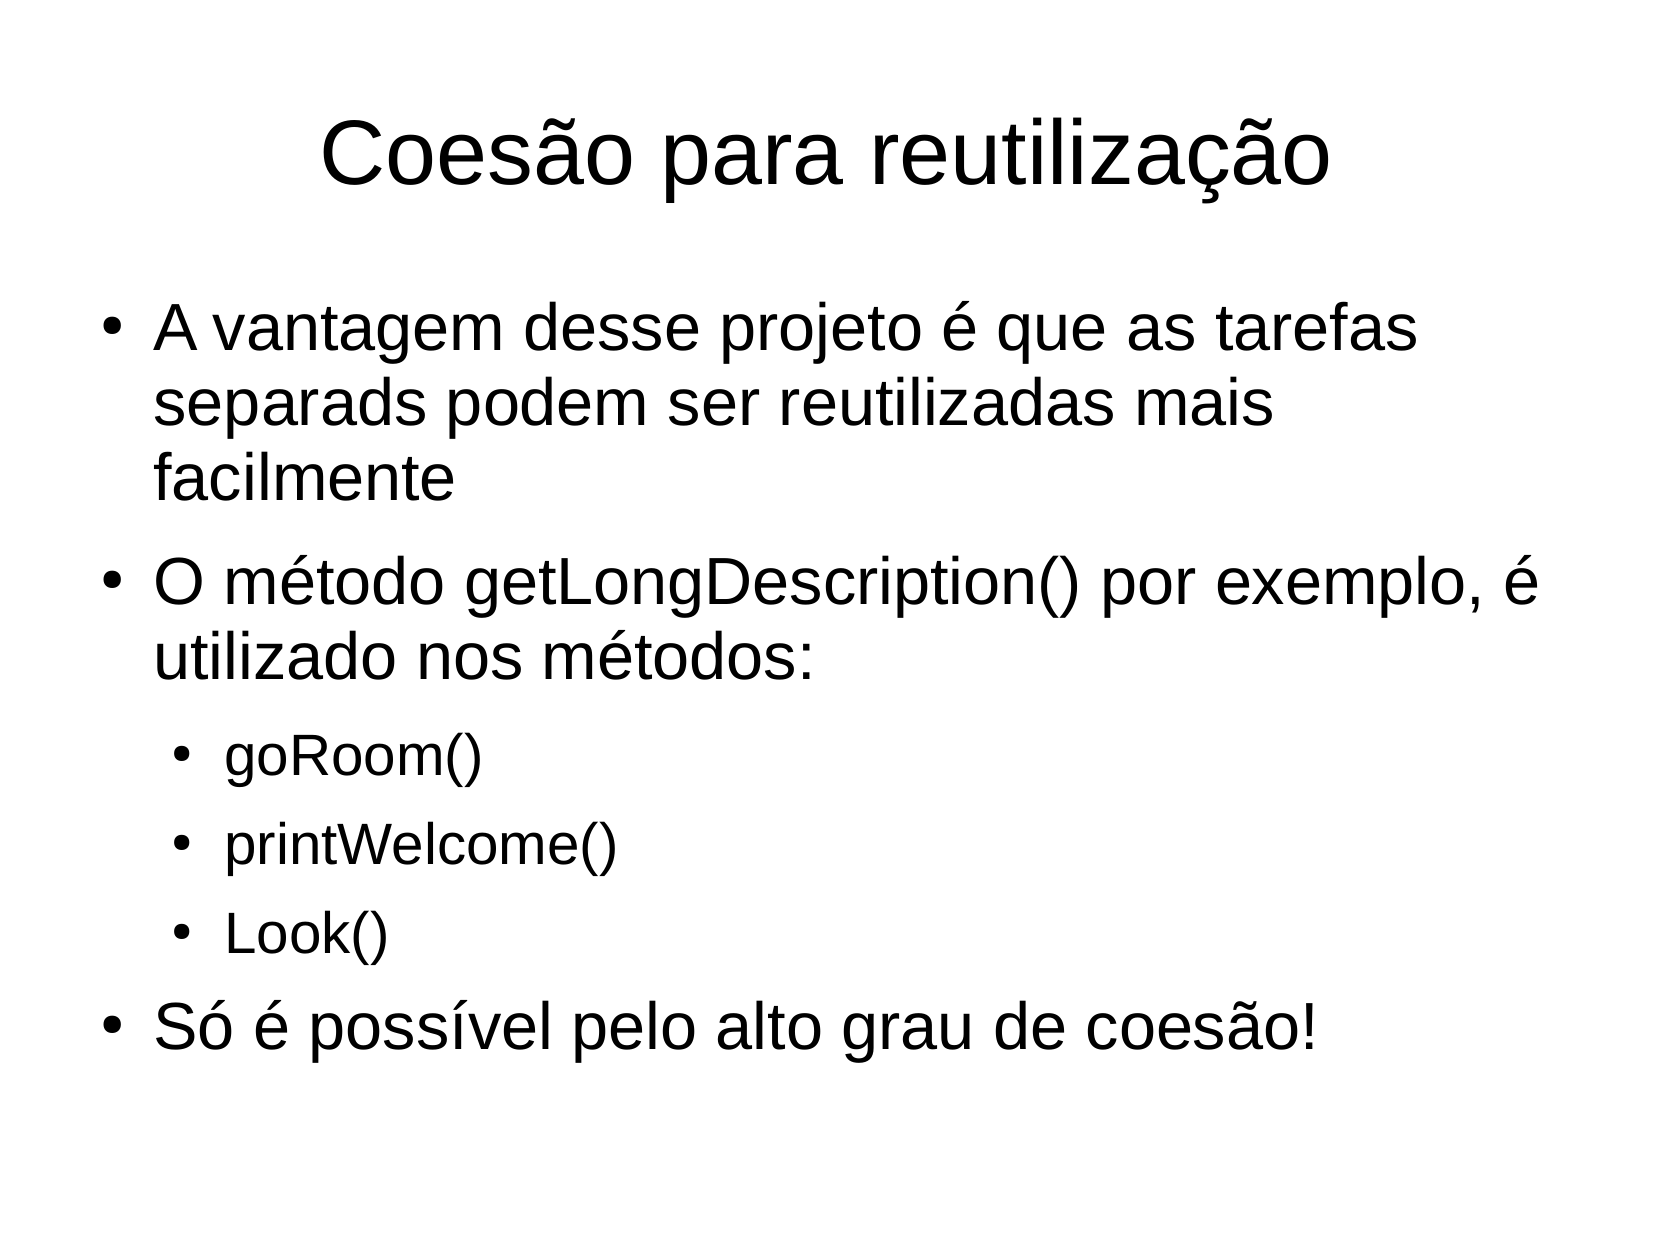

# Coesão para reutilização
A vantagem desse projeto é que as tarefas separads podem ser reutilizadas mais facilmente
O método getLongDescription() por exemplo, é utilizado nos métodos:
goRoom()
printWelcome()
Look()
Só é possível pelo alto grau de coesão!